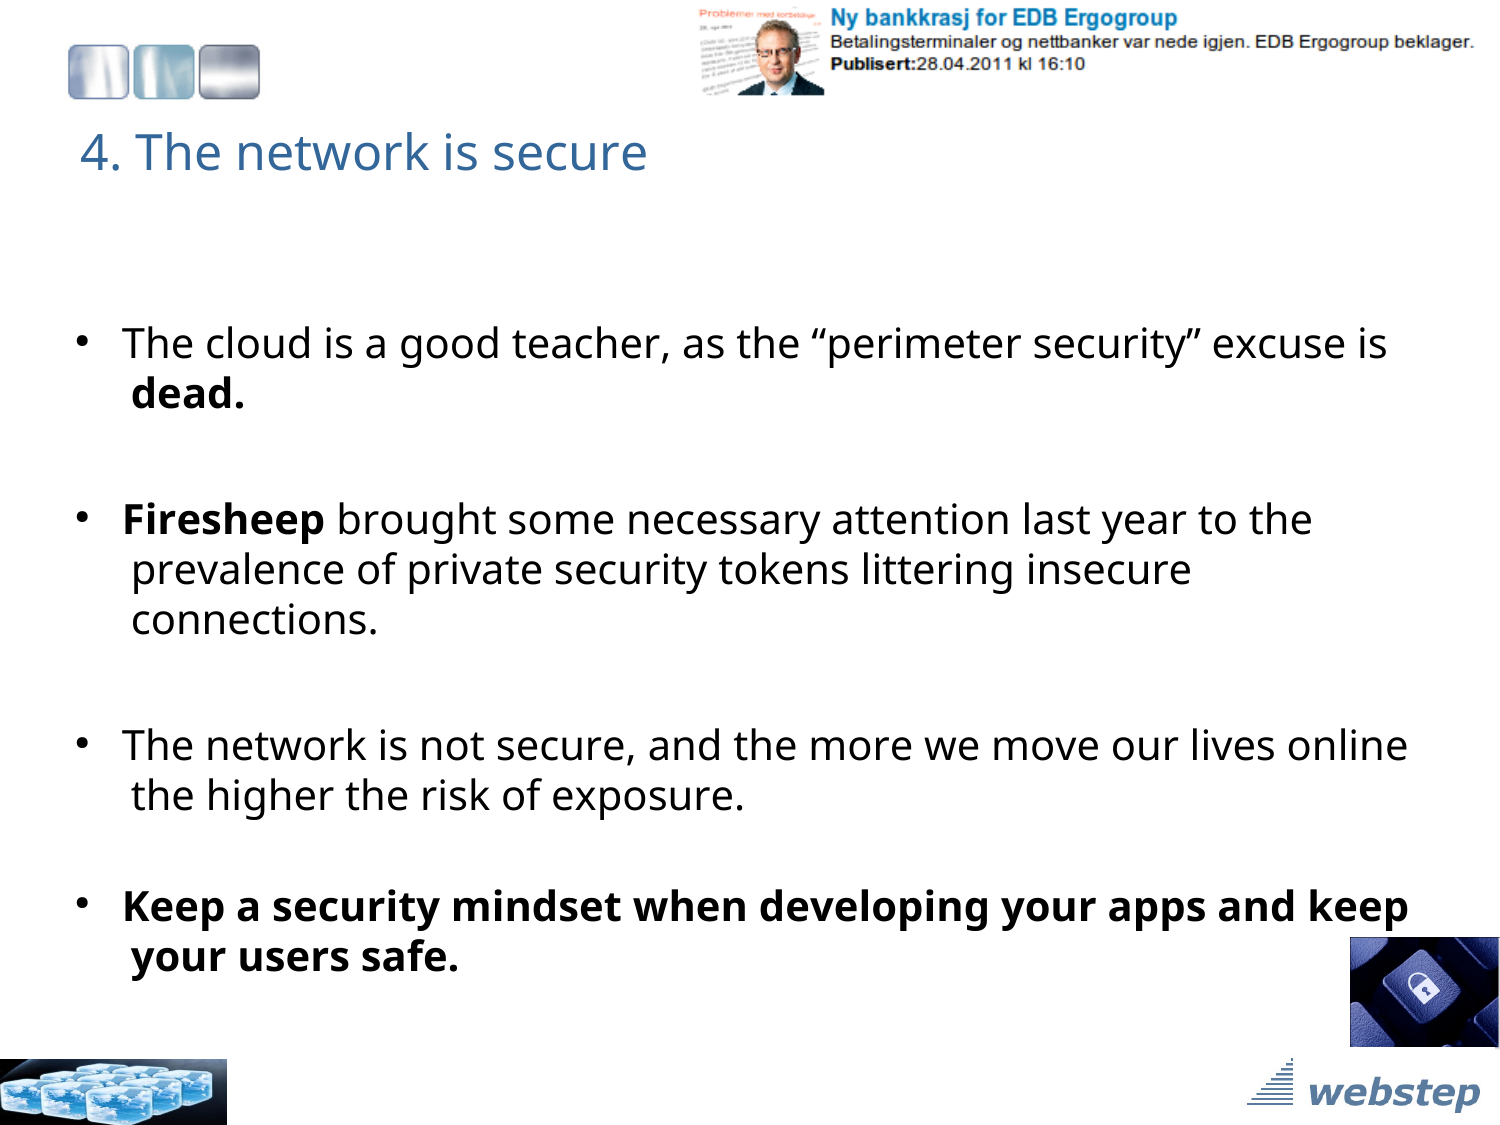

# 4. The network is secure
 The cloud is a good teacher, as the “perimeter security” excuse is dead.
 Firesheep brought some necessary attention last year to the prevalence of private security tokens littering insecure connections.
 The network is not secure, and the more we move our lives online the higher the risk of exposure.
 Keep a security mindset when developing your apps and keep your users safe.